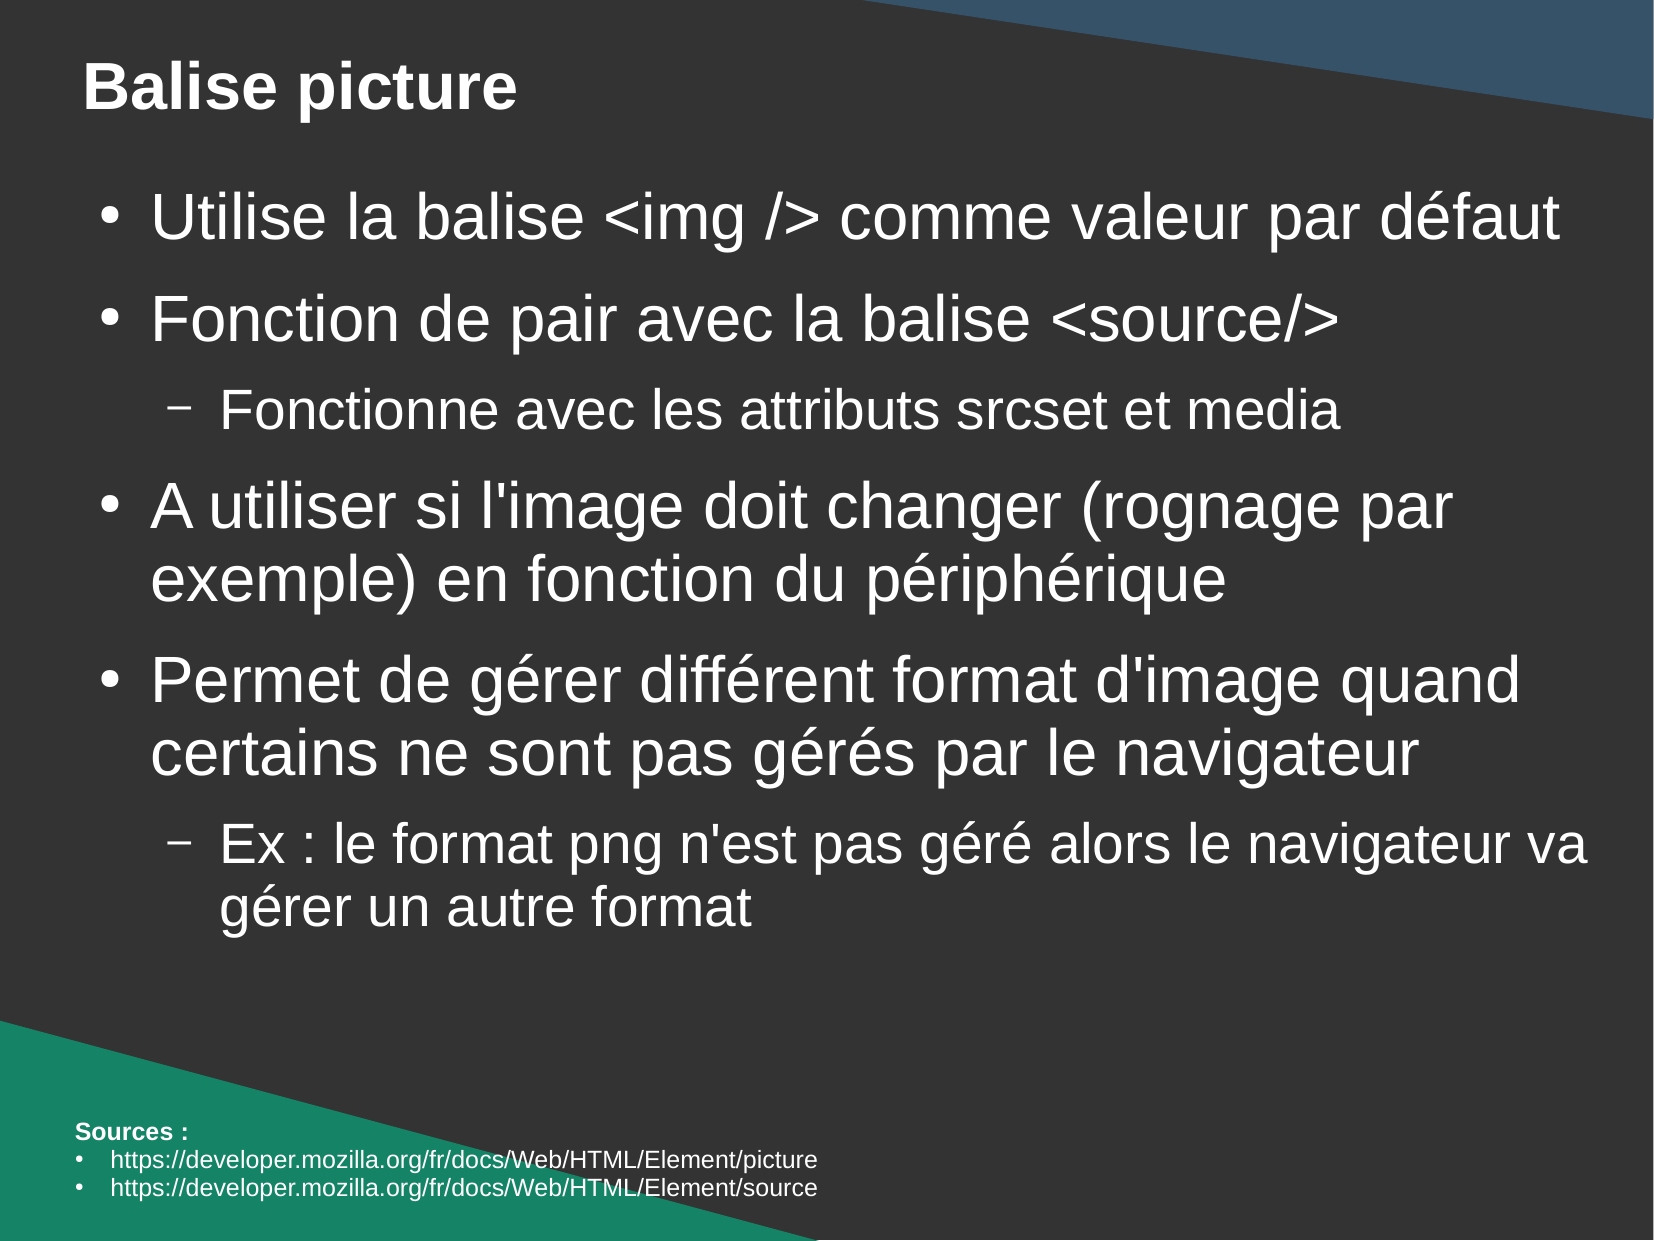

# Balise picture
Utilise la balise <img /> comme valeur par défaut
Fonction de pair avec la balise <source/>
Fonctionne avec les attributs srcset et media
A utiliser si l'image doit changer (rognage par exemple) en fonction du périphérique
Permet de gérer différent format d'image quand certains ne sont pas gérés par le navigateur
Ex : le format png n'est pas géré alors le navigateur va gérer un autre format
Sources :
https://developer.mozilla.org/fr/docs/Web/HTML/Element/picture
https://developer.mozilla.org/fr/docs/Web/HTML/Element/source